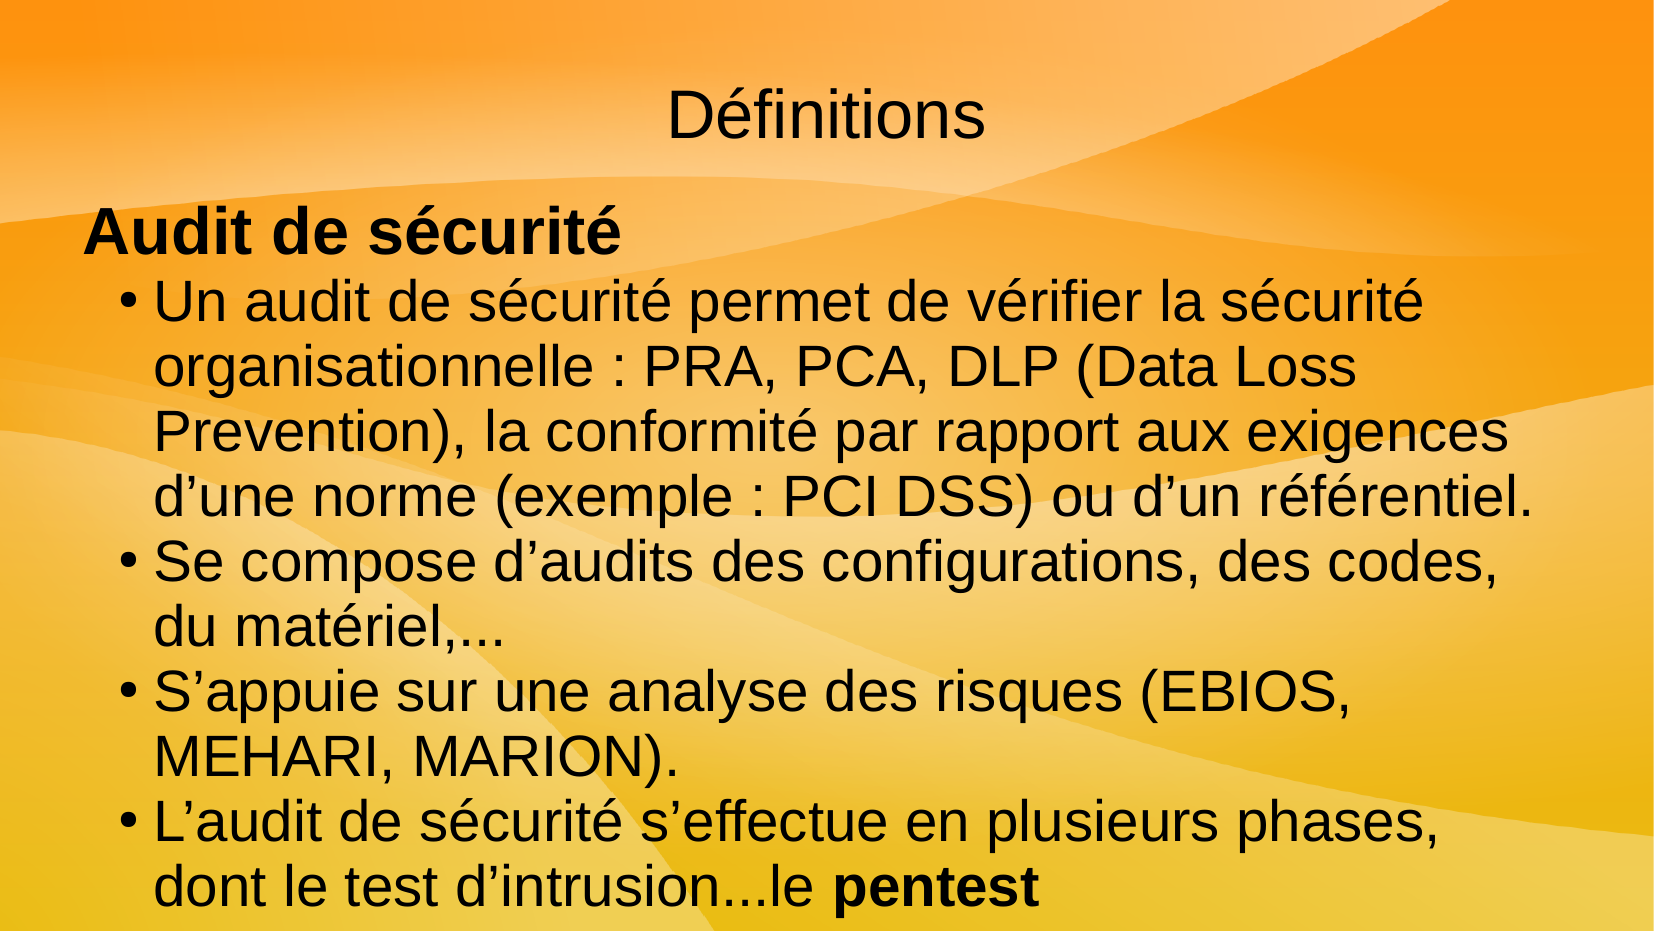

# Définitions
Audit de sécurité
Un audit de sécurité permet de vérifier la sécurité organisationnelle : PRA, PCA, DLP (Data Loss Prevention), la conformité par rapport aux exigences d’une norme (exemple : PCI DSS) ou d’un référentiel.
Se compose d’audits des configurations, des codes, du matériel,...
S’appuie sur une analyse des risques (EBIOS, MEHARI, MARION).
L’audit de sécurité s’effectue en plusieurs phases, dont le test d’intrusion...le pentest